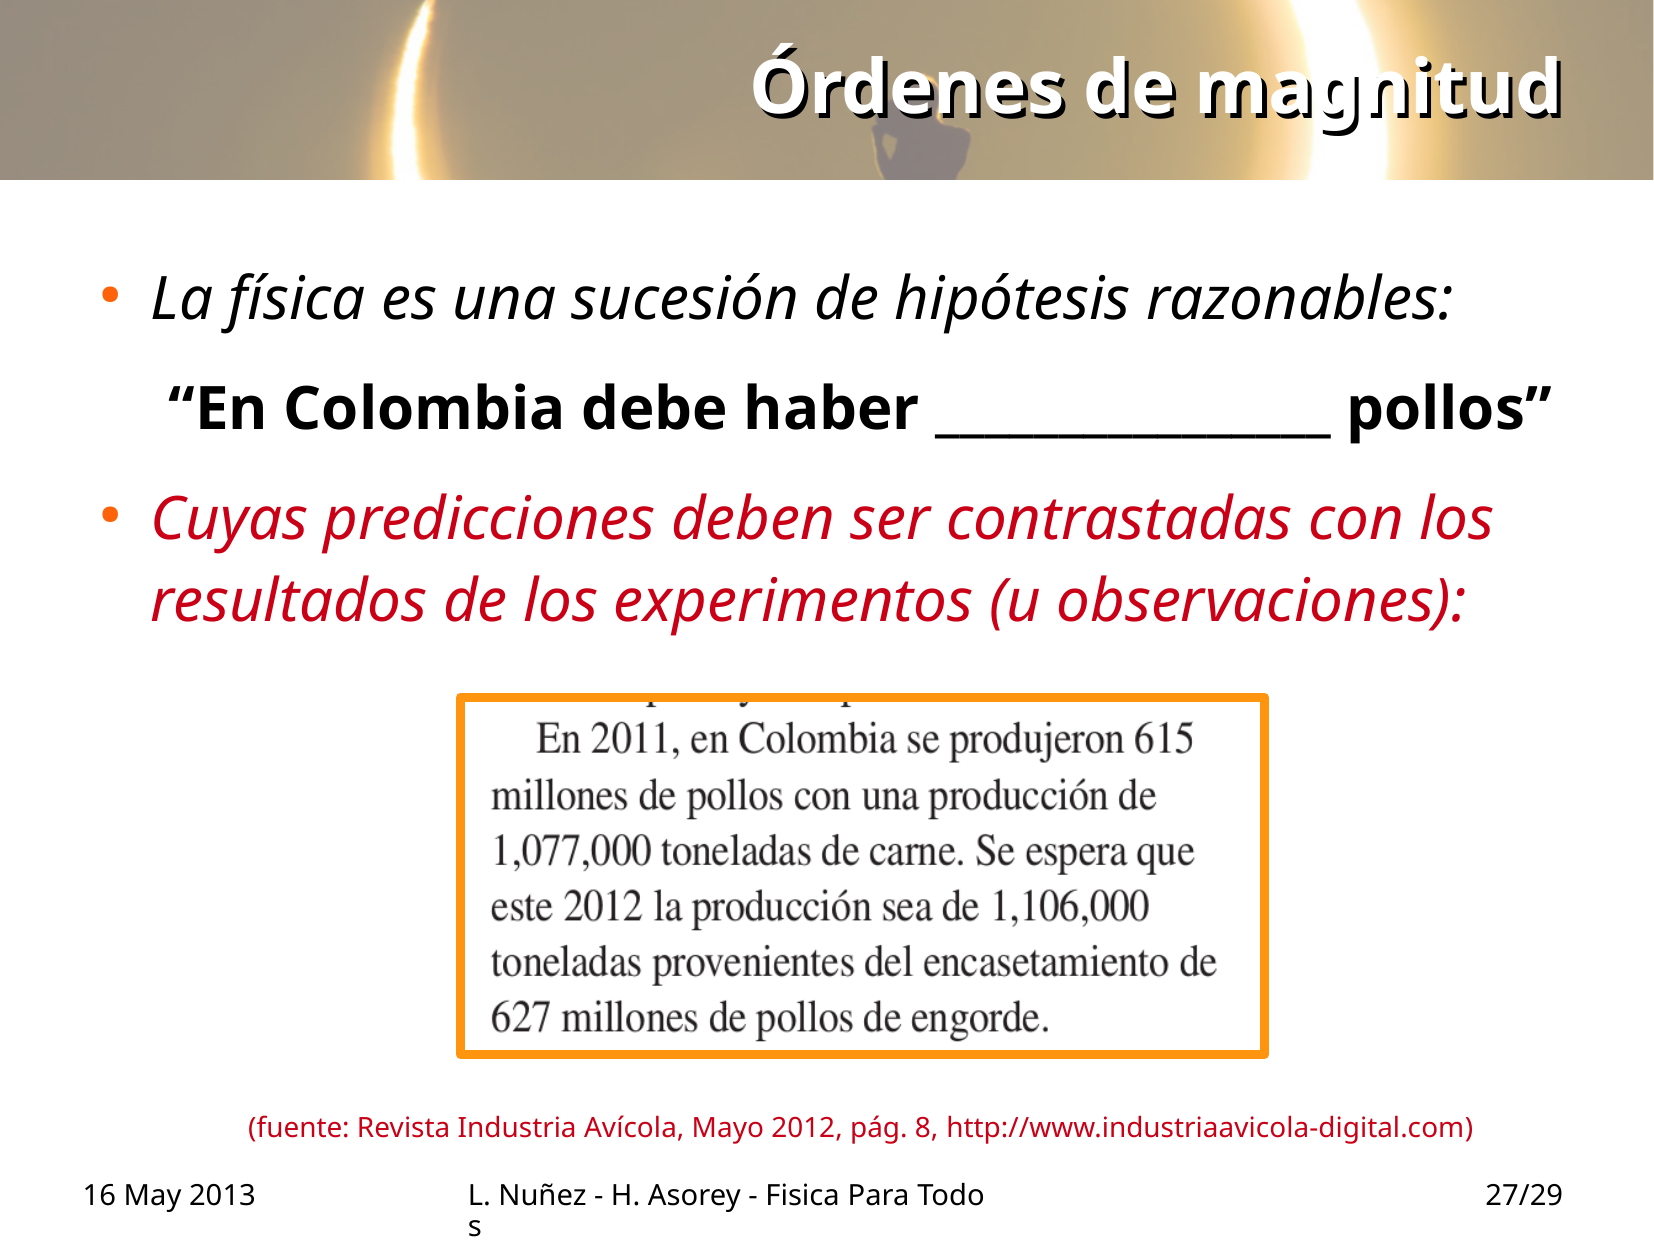

# Órdenes de magnitud
La física es una sucesión de hipótesis razonables:
“En Colombia debe haber ________________ pollos”
Cuyas predicciones deben ser contrastadas con los resultados de los experimentos (u observaciones):
(fuente: Revista Industria Avícola, Mayo 2012, pág. 8, http://www.industriaavicola-digital.com)
16 May 2013
L. Nuñez - H. Asorey - Fisica Para Todos
27